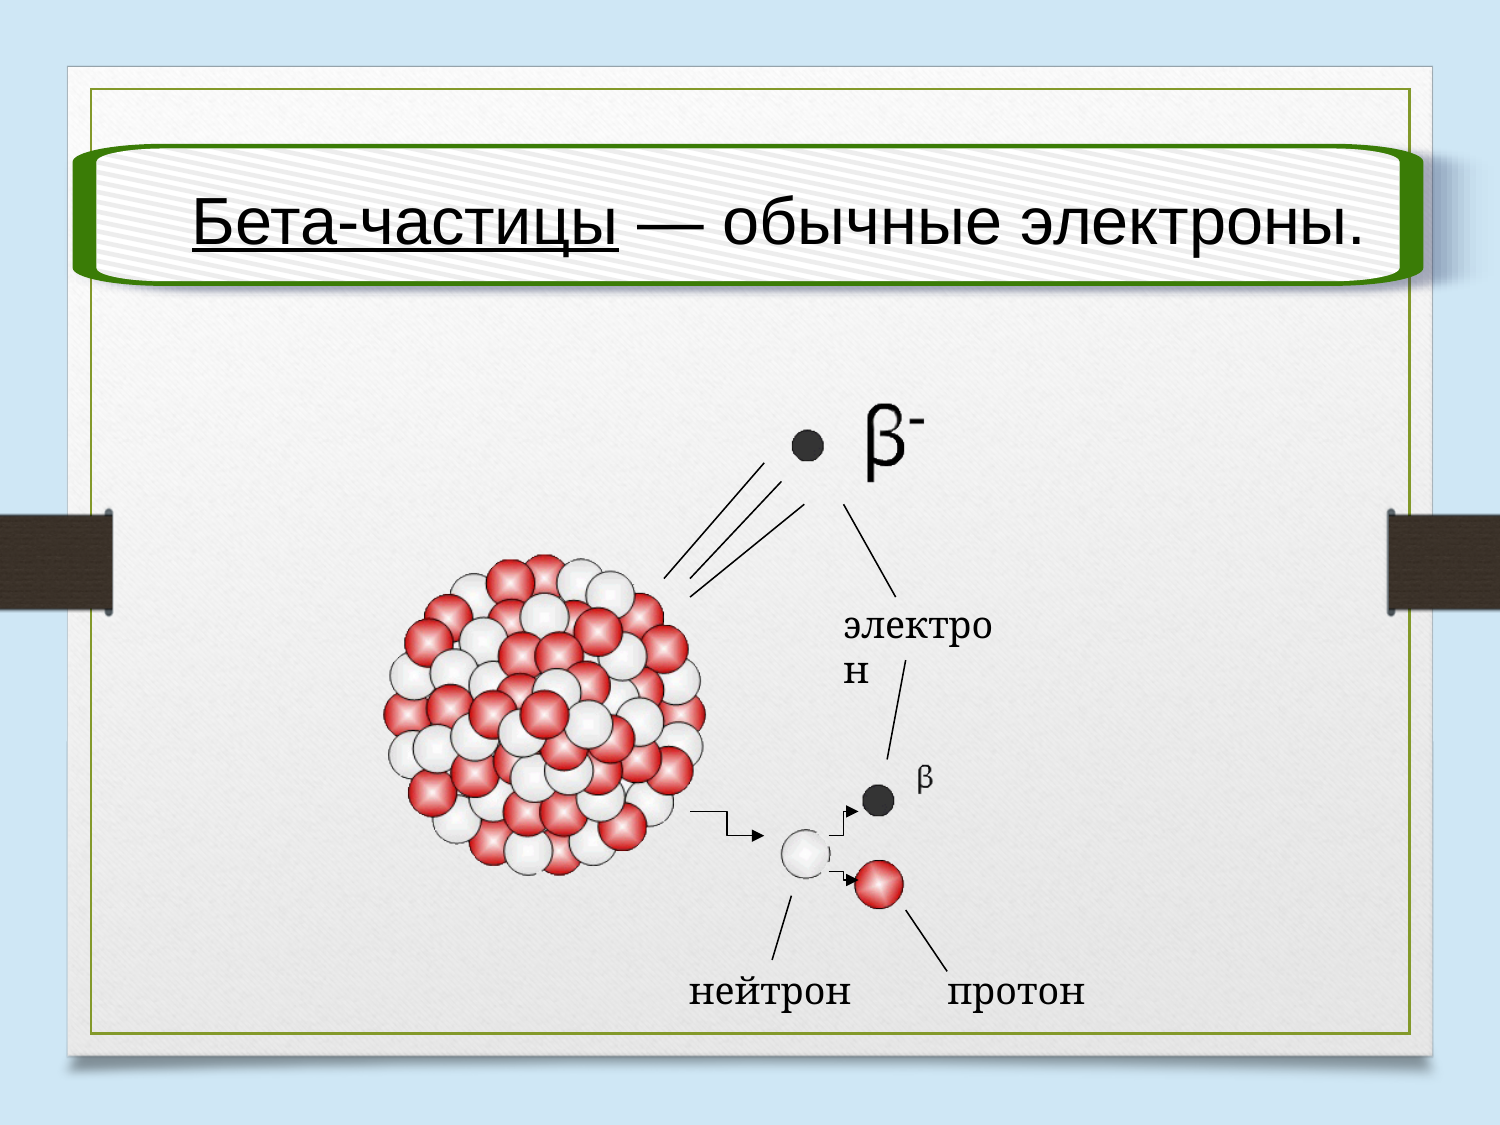

Бета-частицы — обычные электроны.
электрон
нейтрон
протон